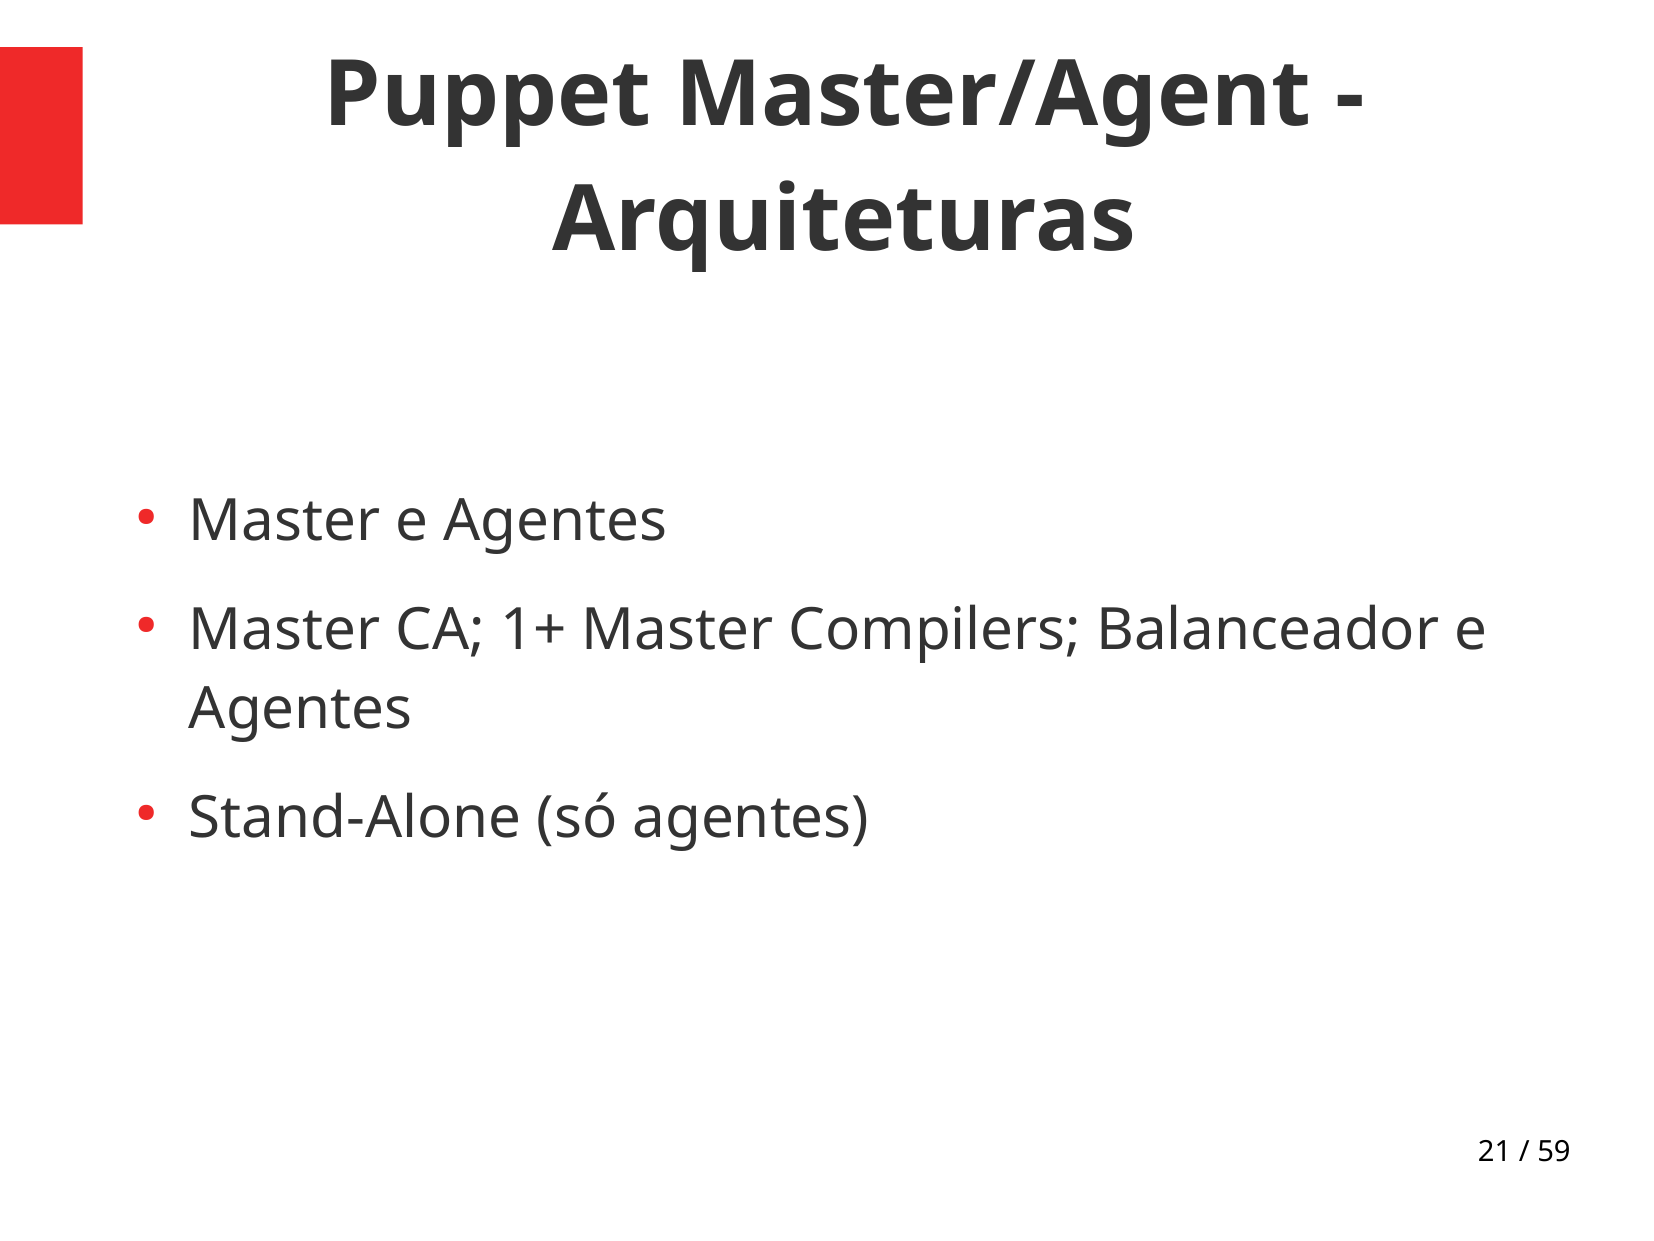

# Puppet Master/Agent - Arquiteturas
Master e Agentes
Master CA; 1+ Master Compilers; Balanceador e Agentes
Stand-Alone (só agentes)
21